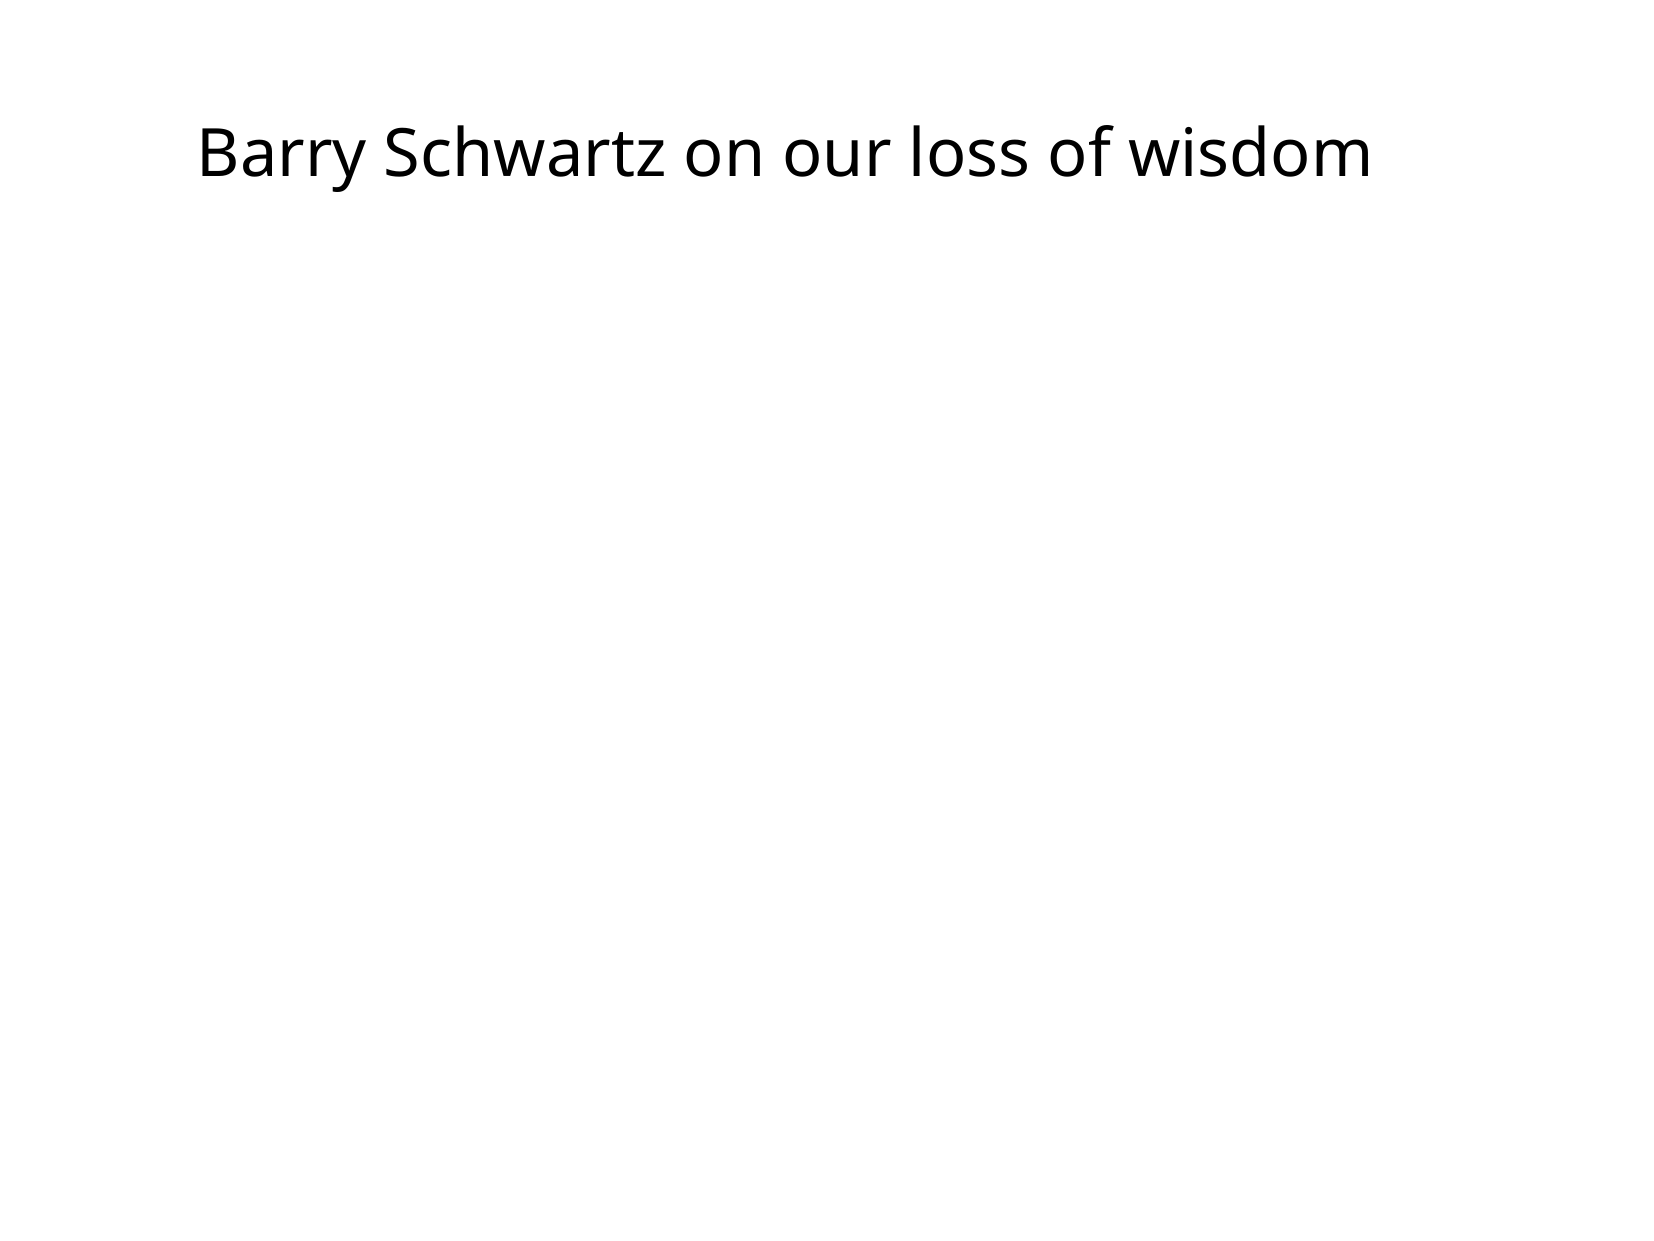

Barry Schwartz on our loss of wisdom